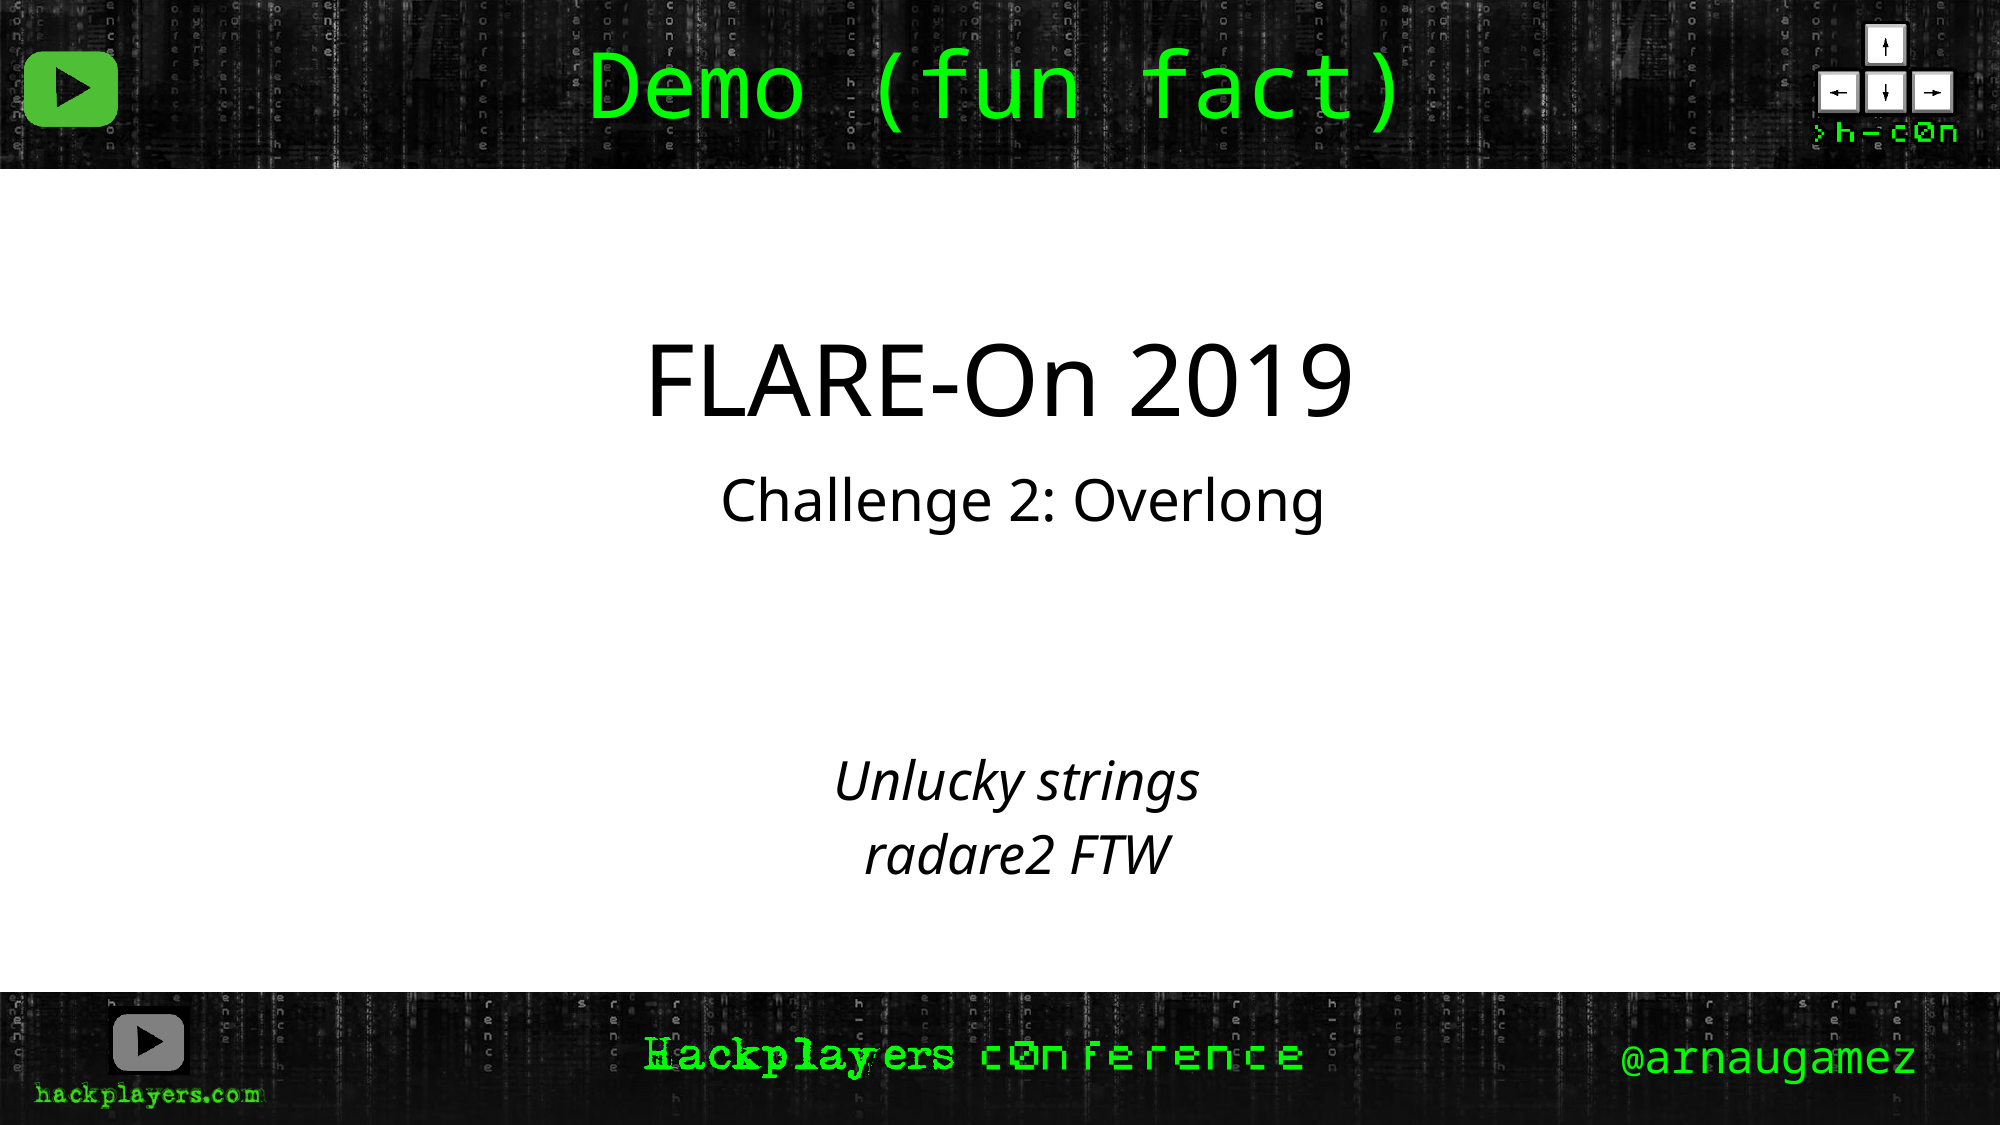

# Demo (fun fact)
FLARE-On 2019
Challenge 2: Overlong
Unlucky strings
radare2 FTW